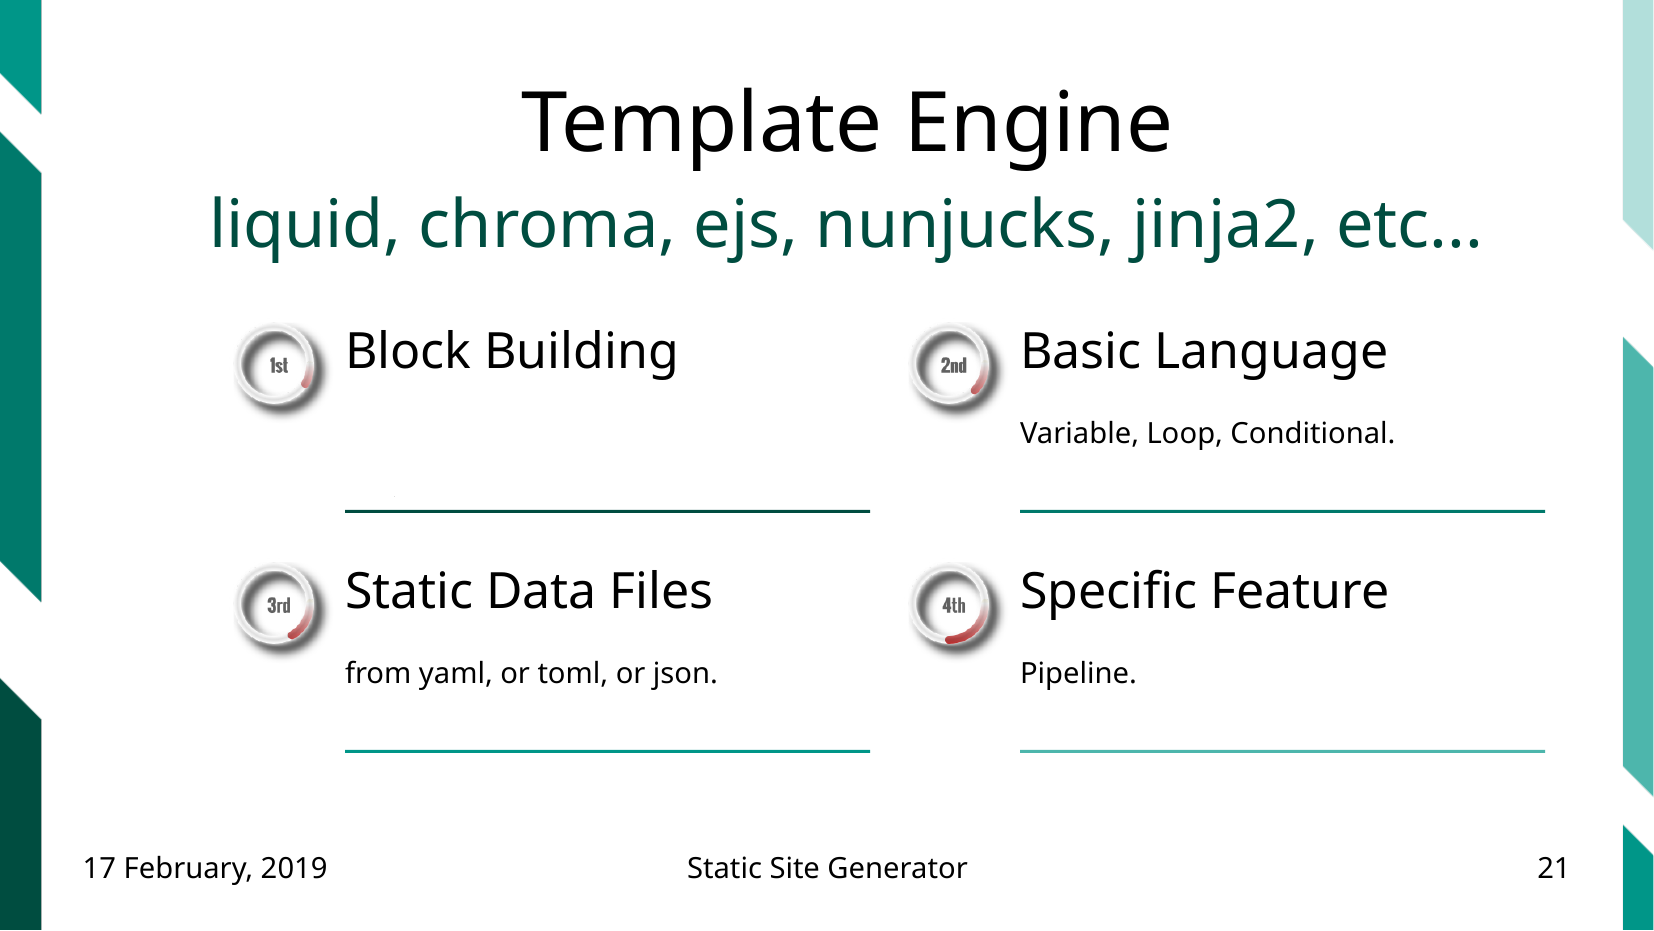

# Template Engine liquid, chroma, ejs, nunjucks, jinja2, etc...
Block Building
Basic Language
Variable, Loop, Conditional.
Static Data Files
from yaml, or toml, or json.
Specific Feature
Pipeline.
17 February, 2019
Static Site Generator
21